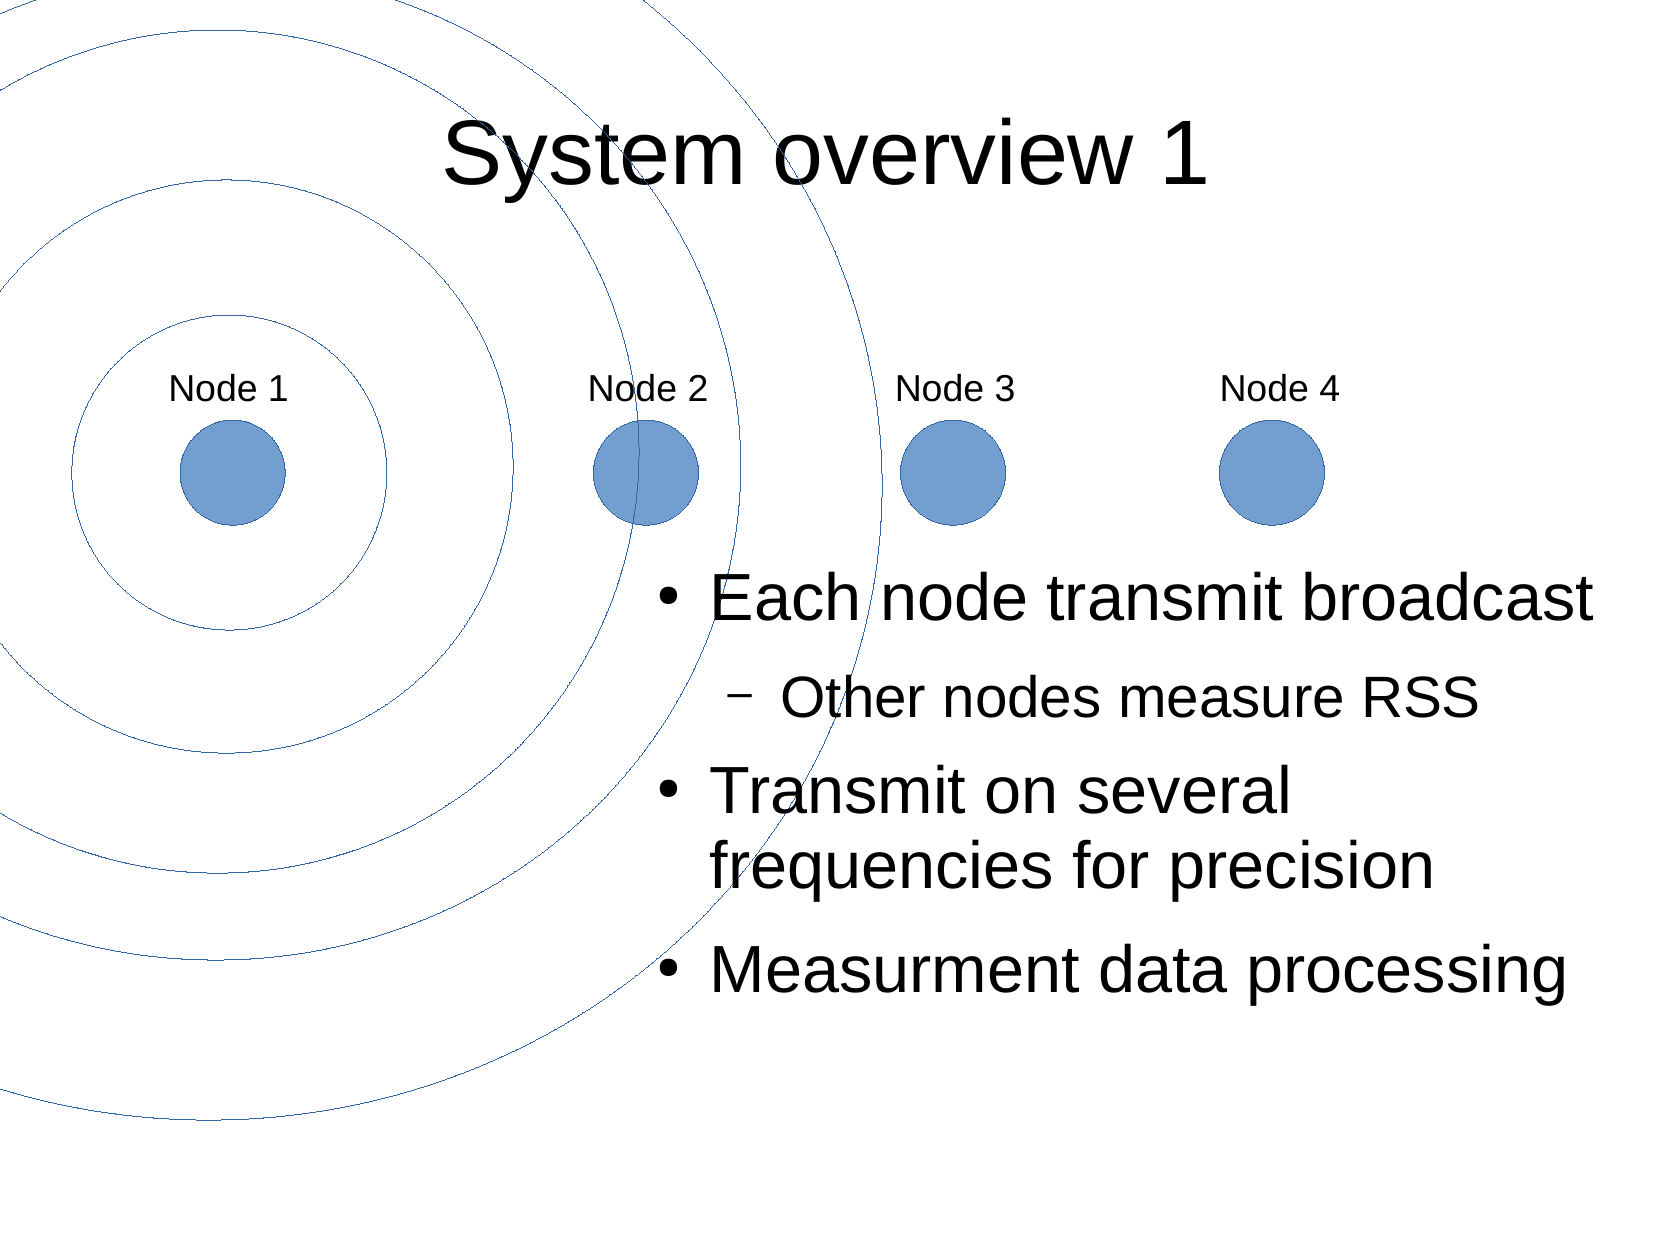

# System overview 1
Node 1
Node 2
Node 3
Node 4
Each node transmit broadcast
Other nodes measure RSS
Transmit on several frequencies for precision
Measurment data processing